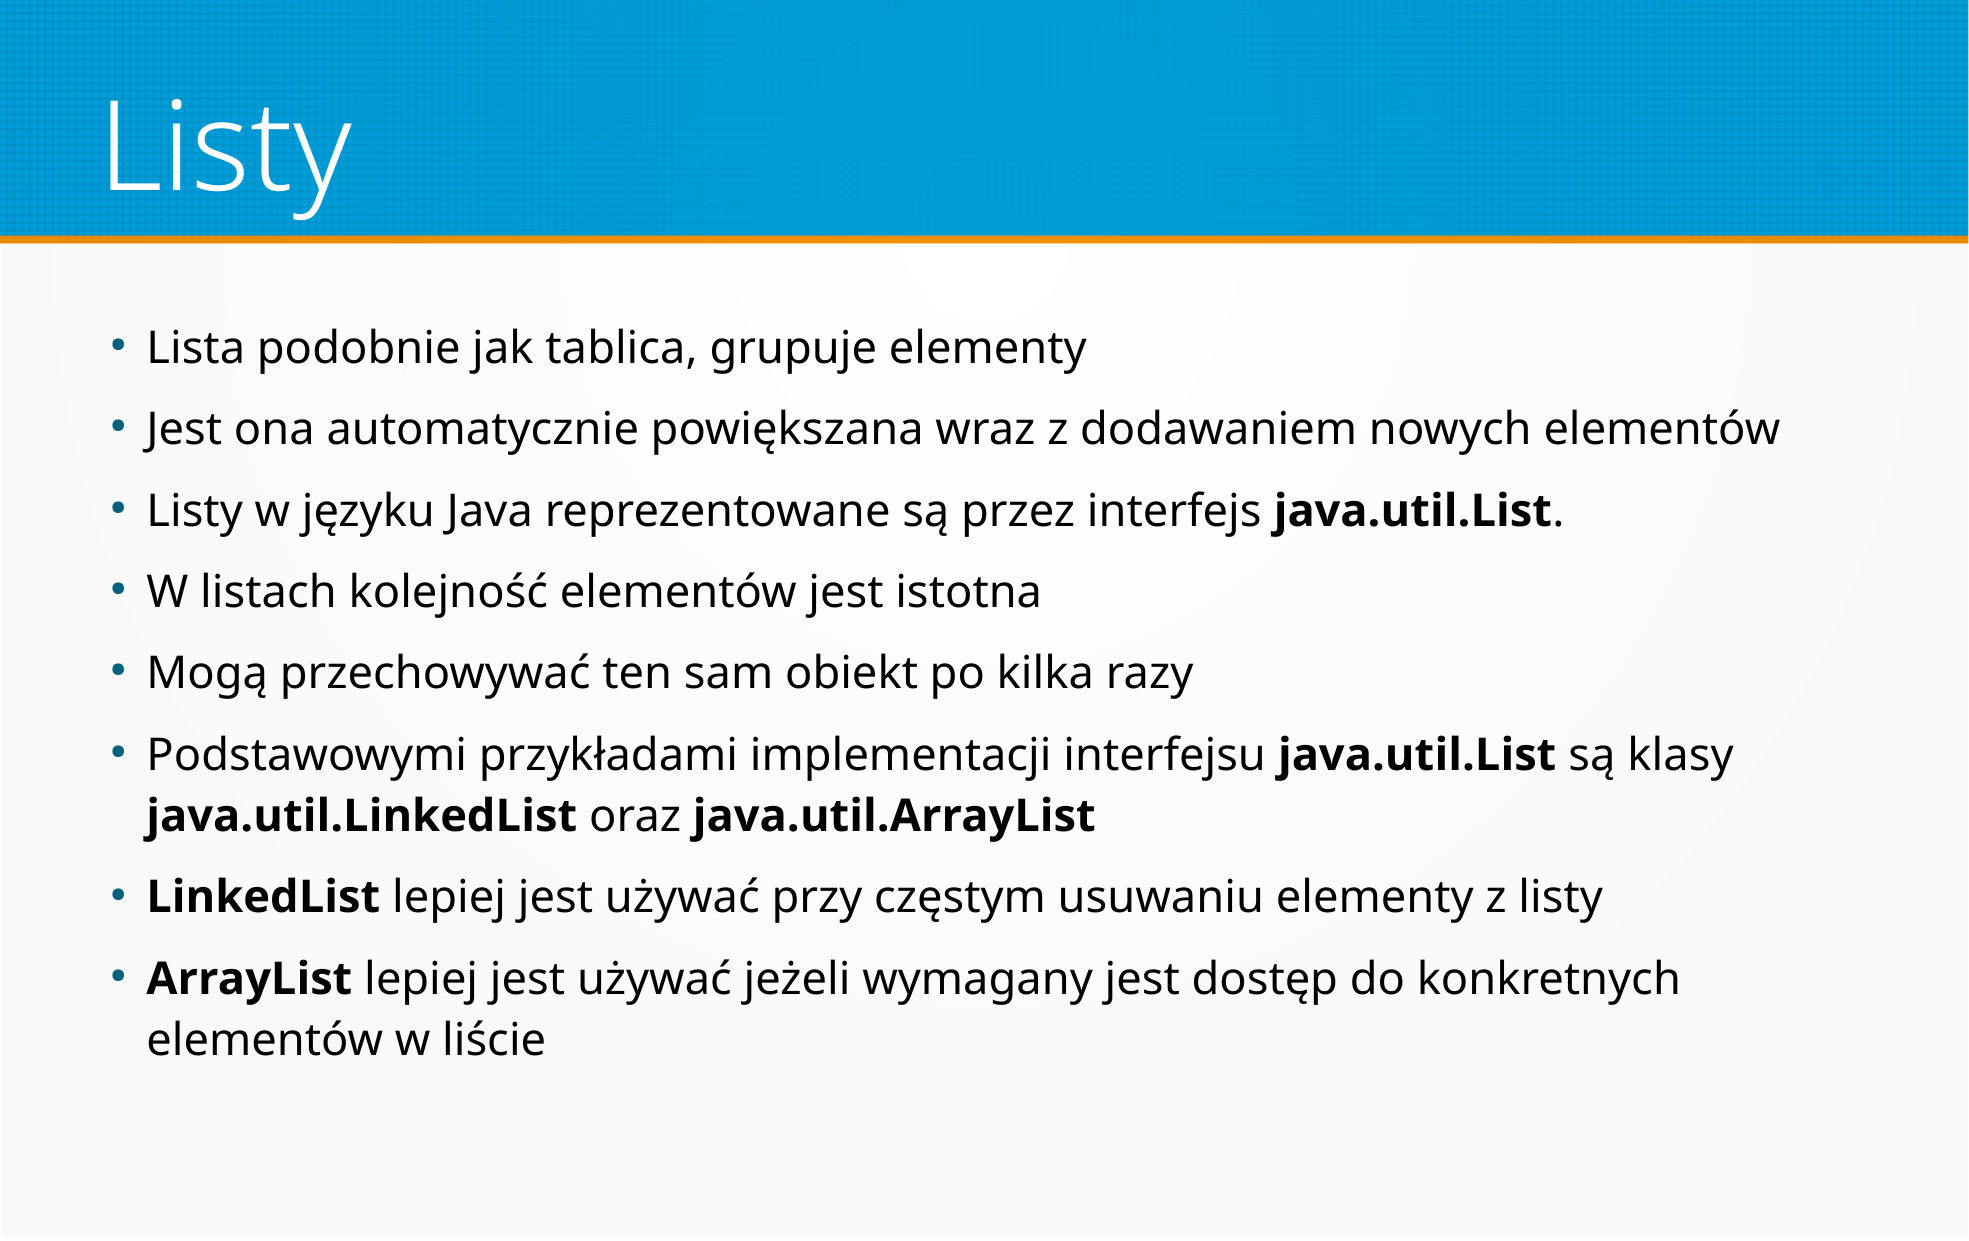

# Listy
Lista podobnie jak tablica, grupuje elementy
Jest ona automatycznie powiększana wraz z dodawaniem nowych elementów
Listy w języku Java reprezentowane są przez interfejs java.util.List.
W listach kolejność elementów jest istotna
Mogą przechowywać ten sam obiekt po kilka razy
Podstawowymi przykładami implementacji interfejsu java.util.List są klasy java.util.LinkedList oraz java.util.ArrayList
LinkedList lepiej jest używać przy częstym usuwaniu elementy z listy
ArrayList lepiej jest używać jeżeli wymagany jest dostęp do konkretnych elementów w liście